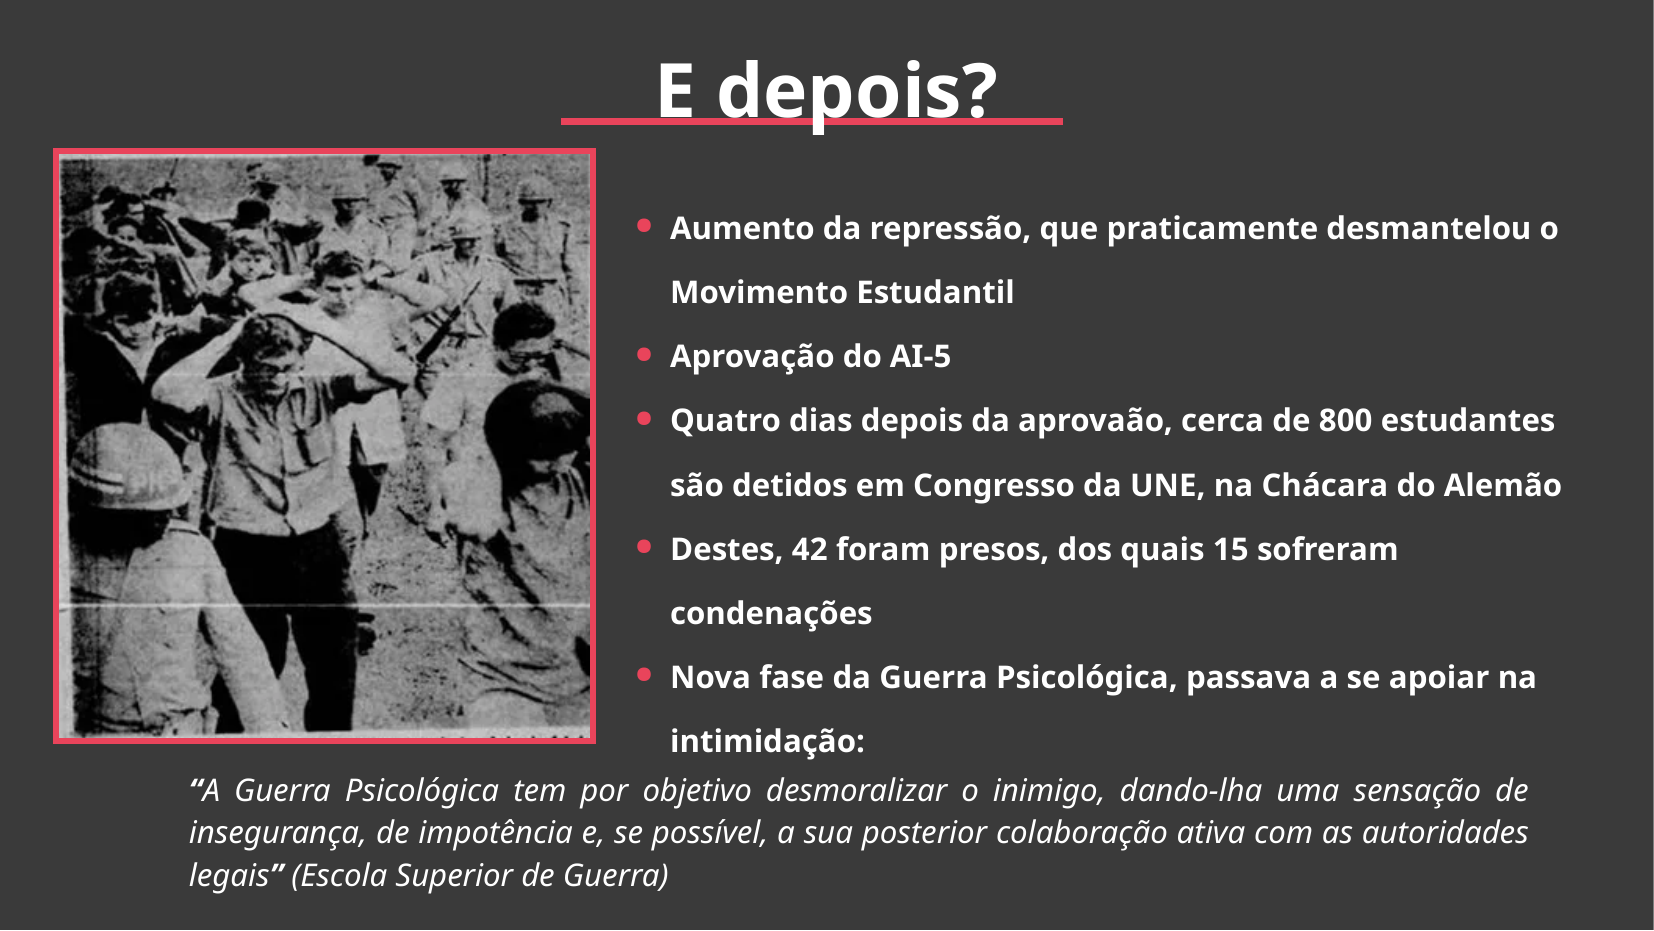

E depois?
Aumento da repressão, que praticamente desmantelou o Movimento Estudantil
Aprovação do AI-5
Quatro dias depois da aprovaão, cerca de 800 estudantes são detidos em Congresso da UNE, na Chácara do Alemão
Destes, 42 foram presos, dos quais 15 sofreram condenações
Nova fase da Guerra Psicológica, passava a se apoiar na intimidação:
“A Guerra Psicológica tem por objetivo desmoralizar o inimigo, dando-lha uma sensação de insegurança, de impotência e, se possível, a sua posterior colaboração ativa com as autoridades legais” (Escola Superior de Guerra)